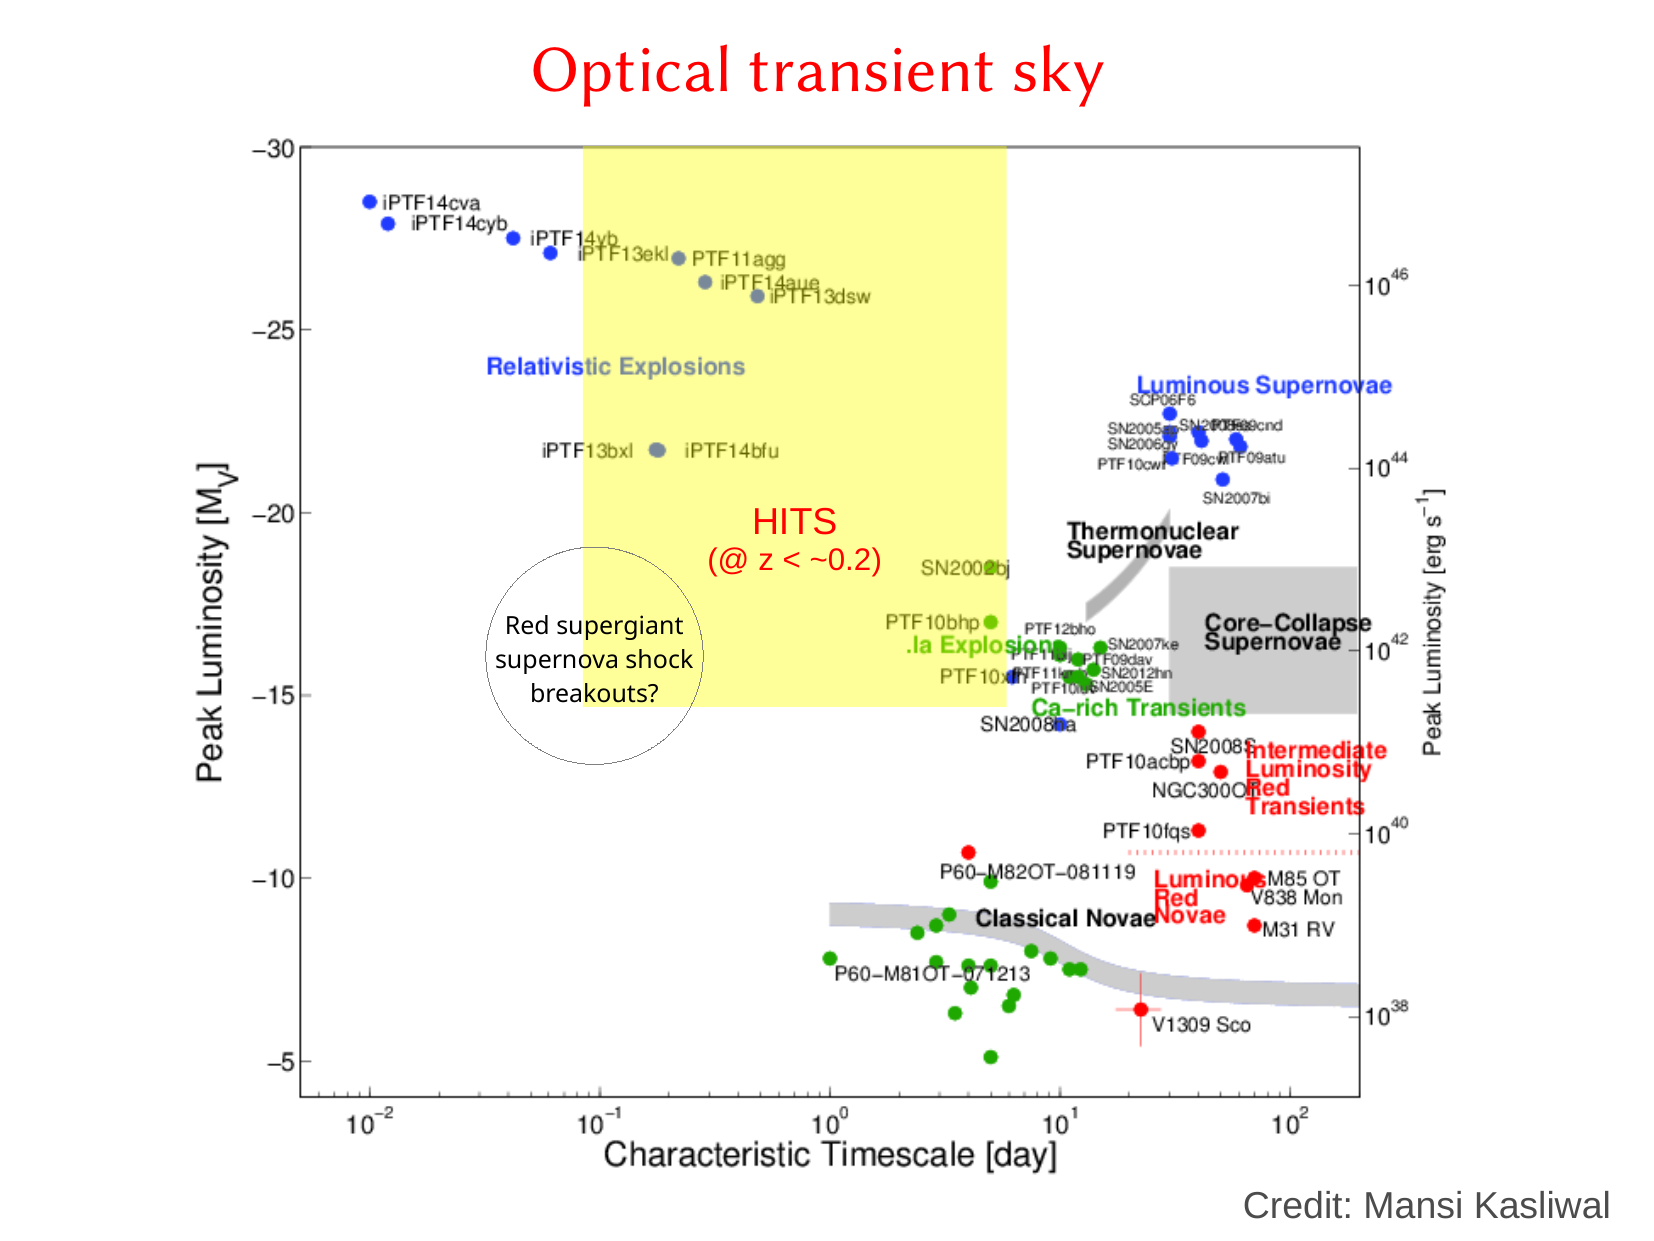

Optical transient sky
HITS
(@ z < ~0.2)
Red supergiant
supernova shock
breakouts?
Credit: Mansi Kasliwal